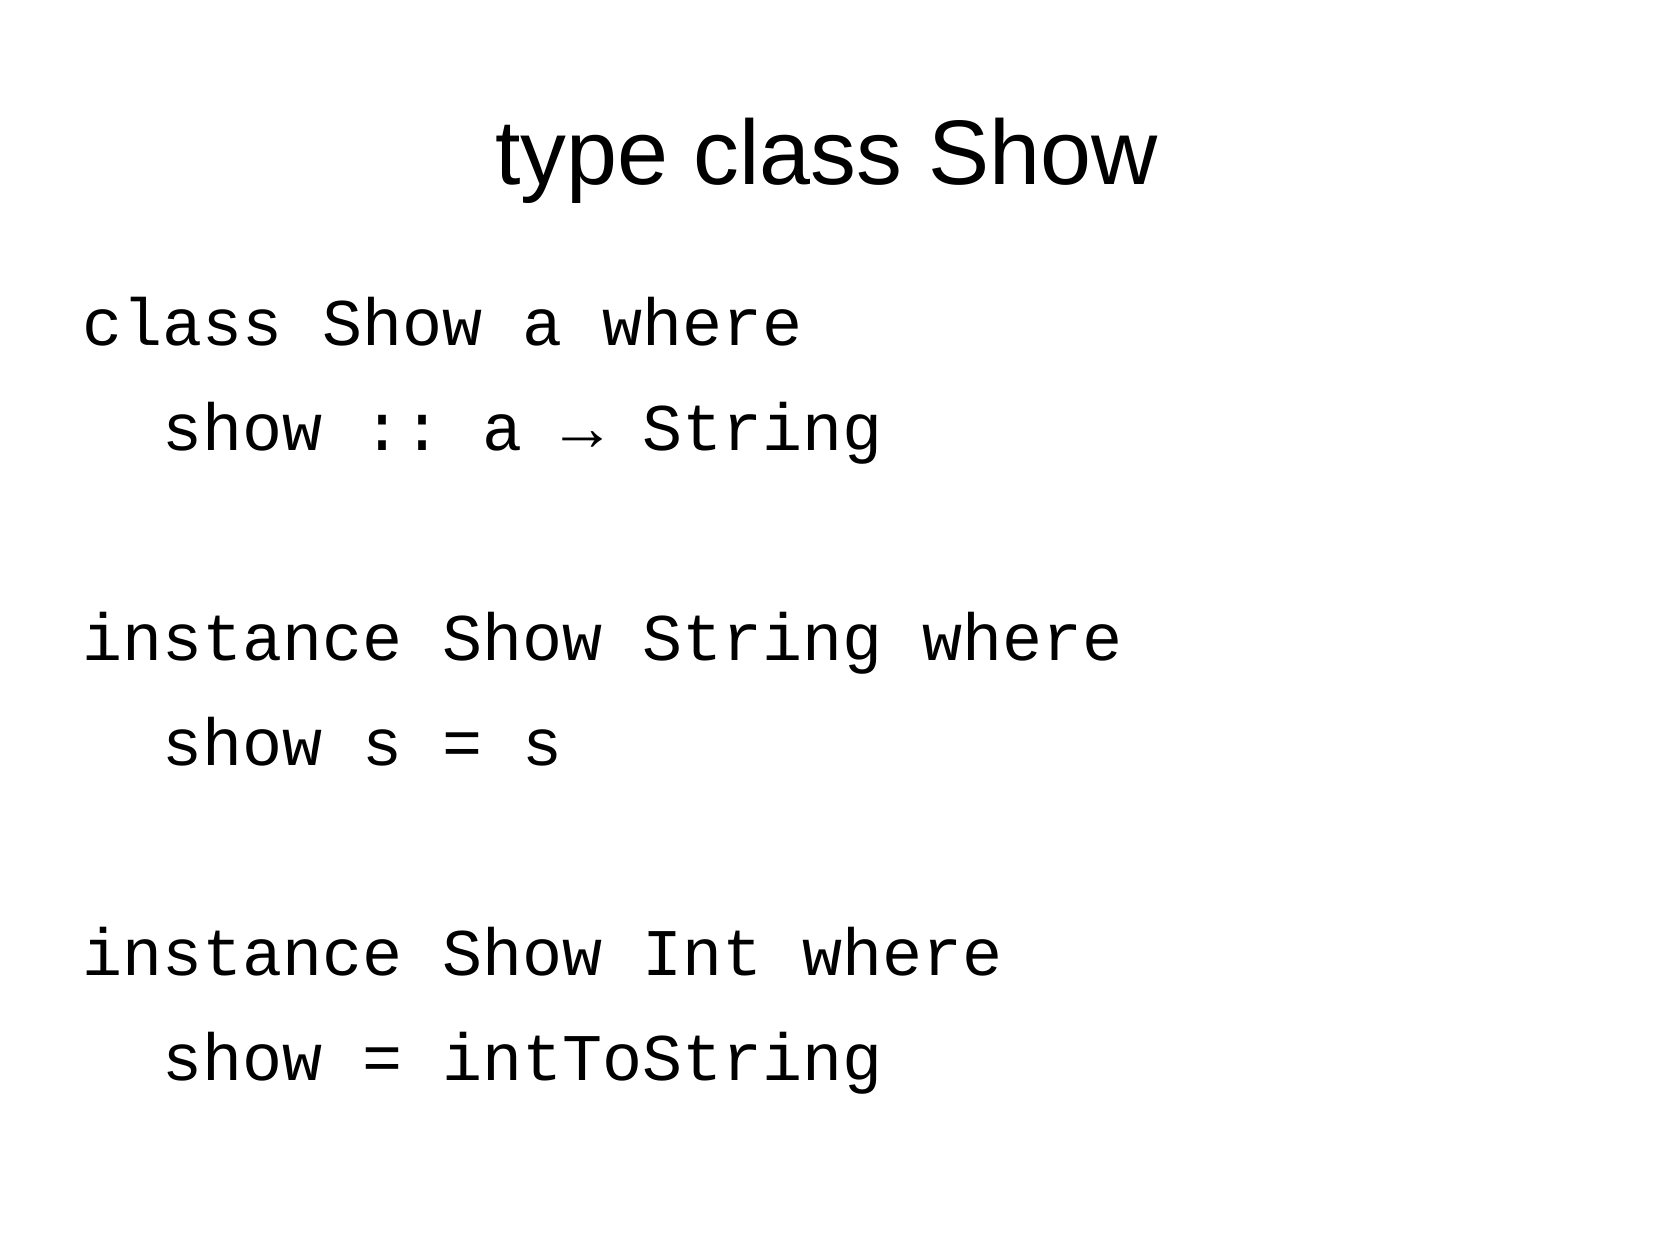

# type class Show
class Show a where
 show :: a → String
instance Show String where
 show s = s
instance Show Int where
 show = intToString